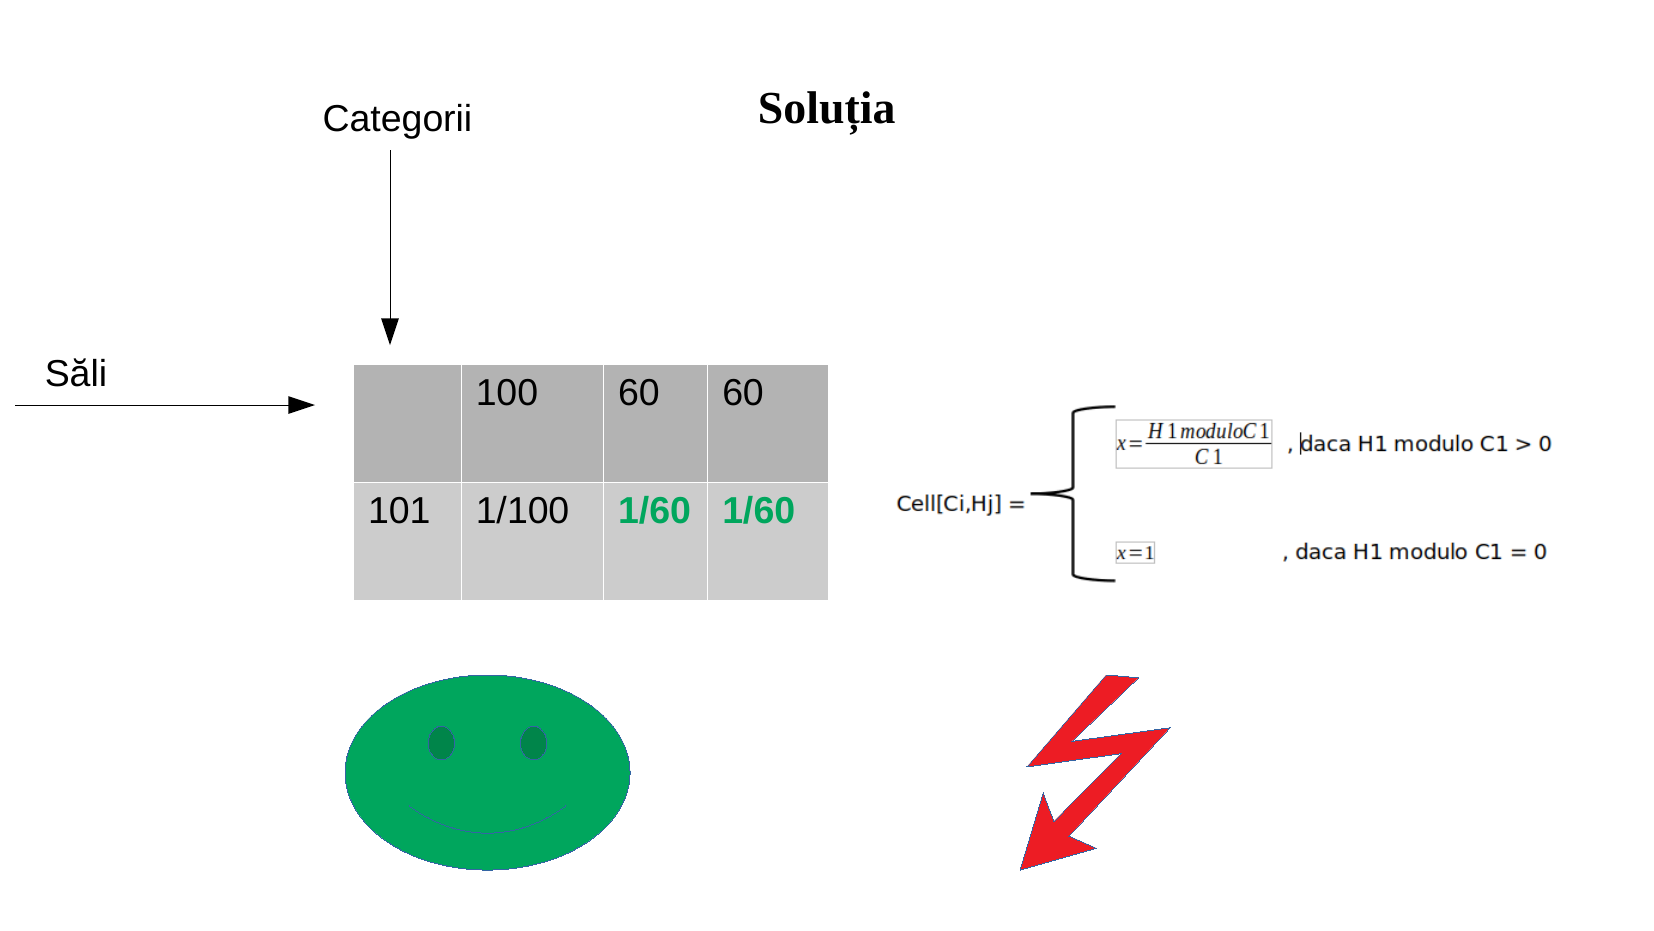

Soluția
Categorii
Săli
| | 100 | 60 | 60 |
| --- | --- | --- | --- |
| 101 | 1/100 | 1/60 | 1/60 |